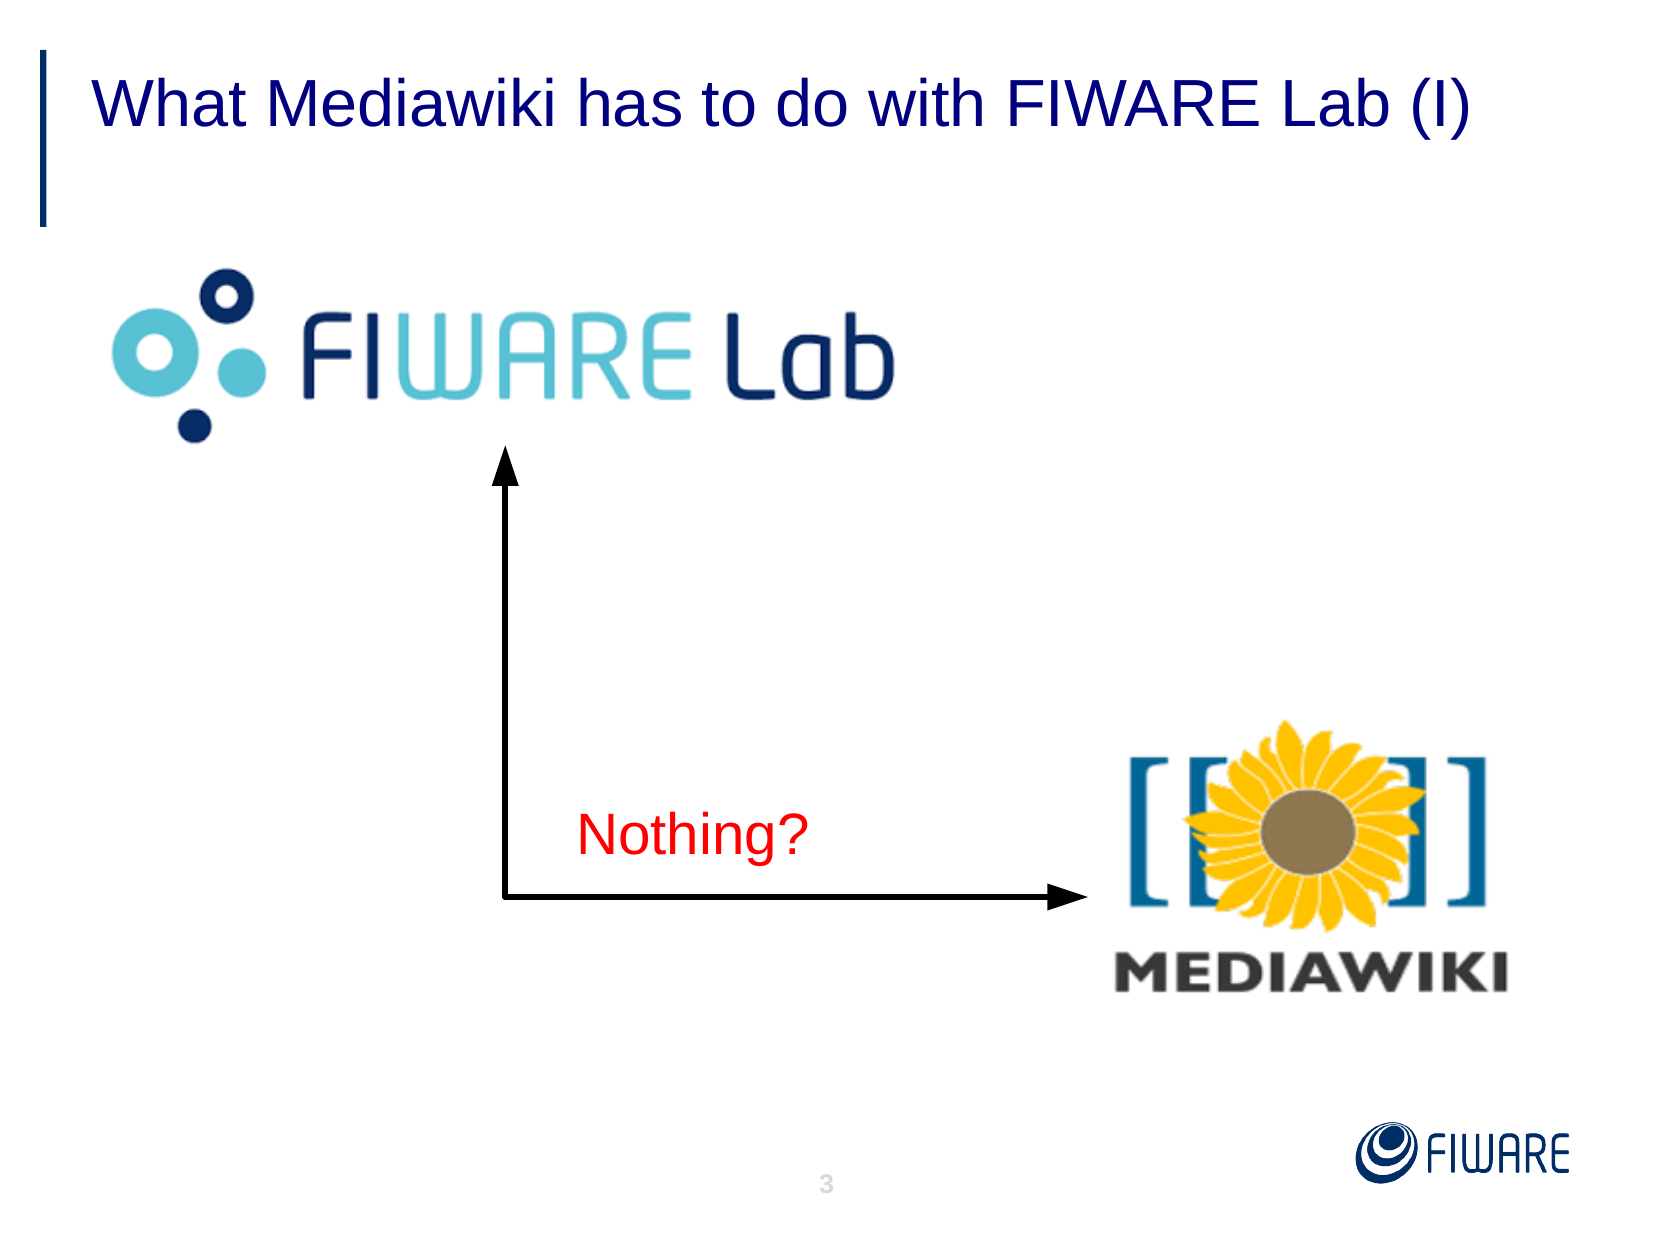

# What Mediawiki has to do with FIWARE Lab (I)
Nothing?